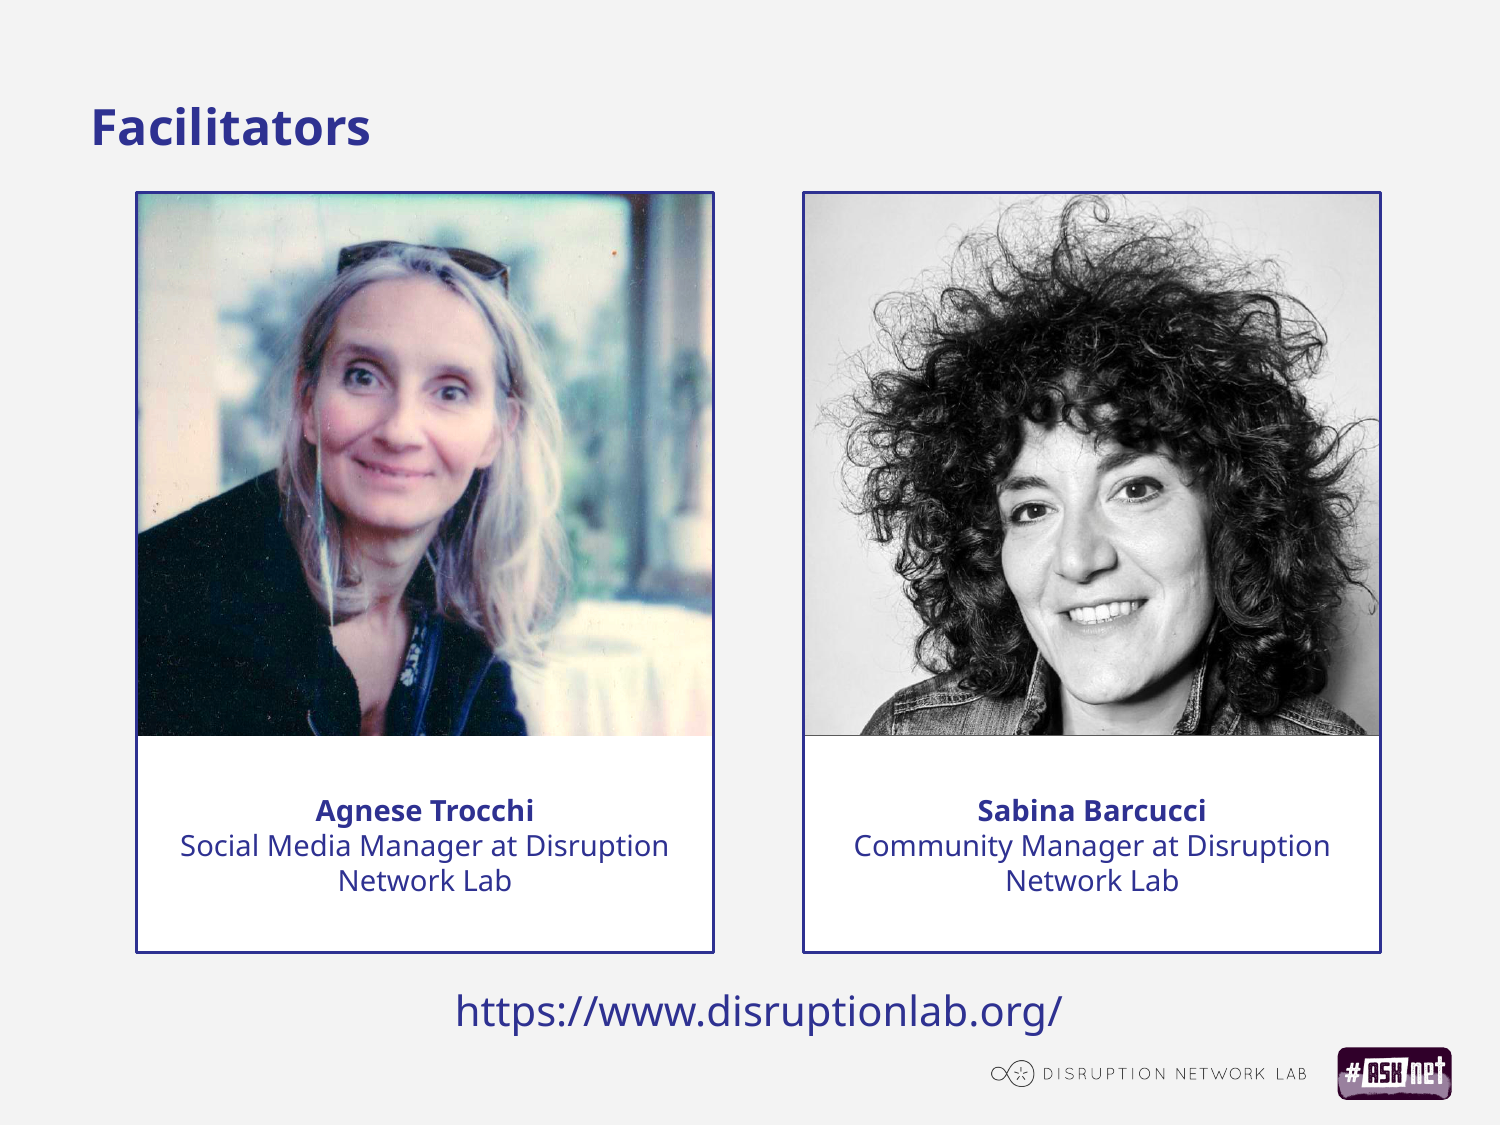

Facilitators
Agnese Trocchi
Social Media Manager at Disruption Network Lab
Sabina Barcucci
Community Manager at Disruption Network Lab
https://www.disruptionlab.org/